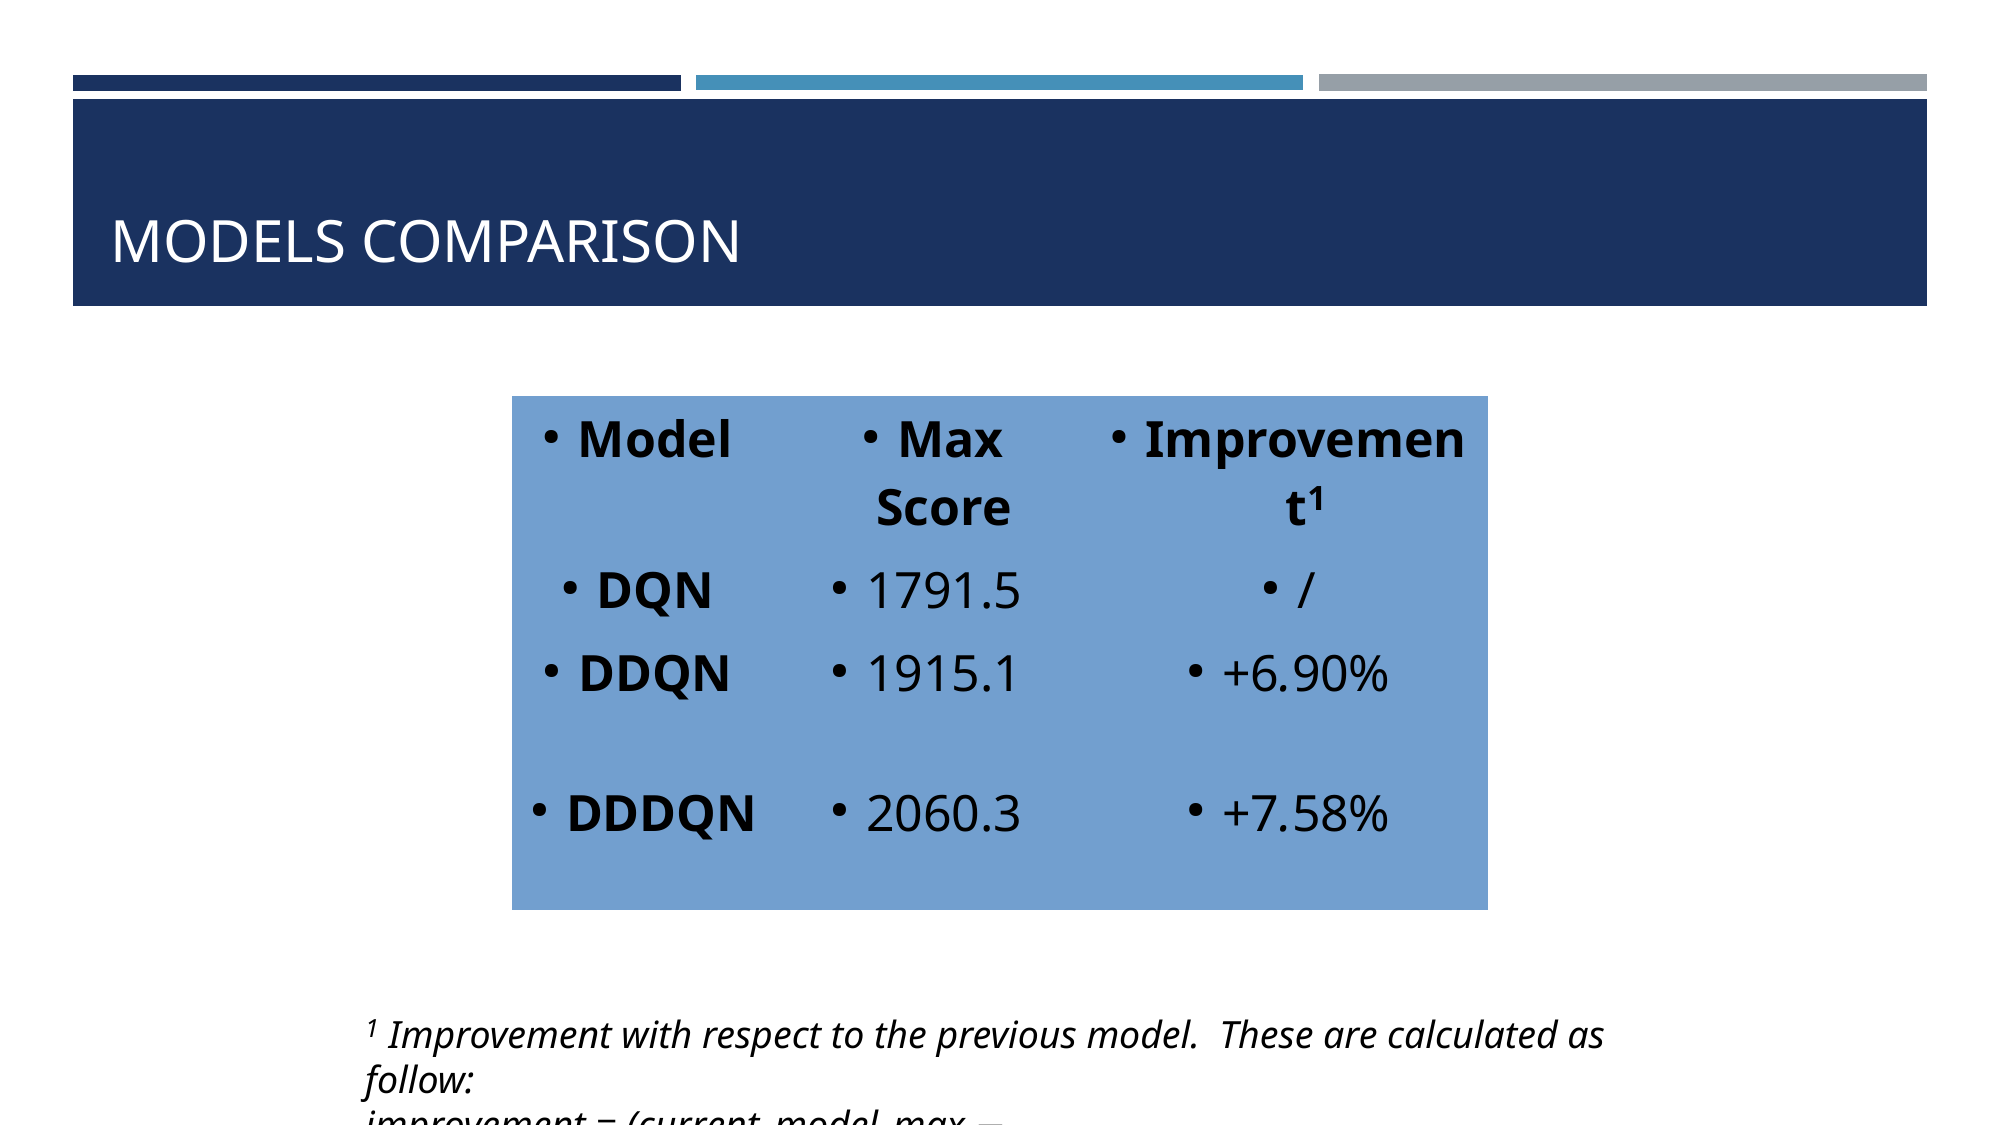

# MODELS COMPARISON
| Model | Max Score | Improvement1 |
| --- | --- | --- |
| DQN | 1791.5 | / |
| DDQN | 1915.1 | +6.90% |
| DDDQN | 2060.3 | +7.58% |
1 Improvement with respect to the previous model. These are calculated as follow:
improvement = (current_model_max − previous_model_max)/previous_model_max ∗ 100